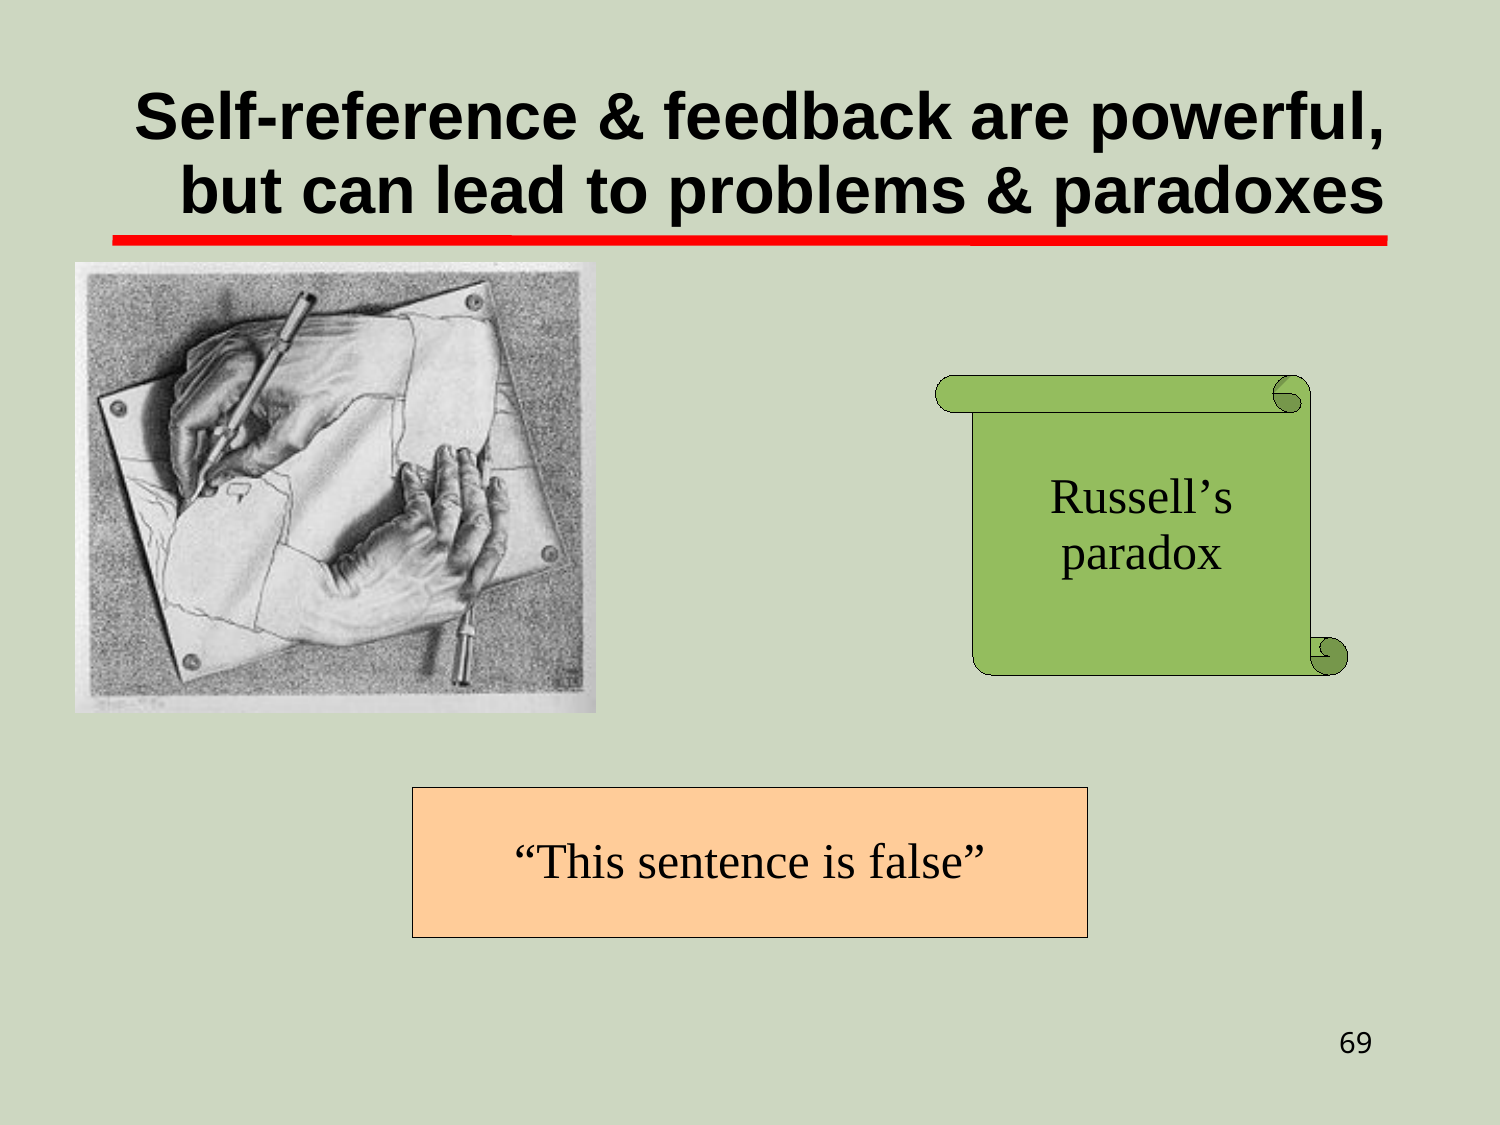

# Self-reference & feedback are powerful, but can lead to problems & paradoxes
Russell’s
paradox
“This sentence is false”